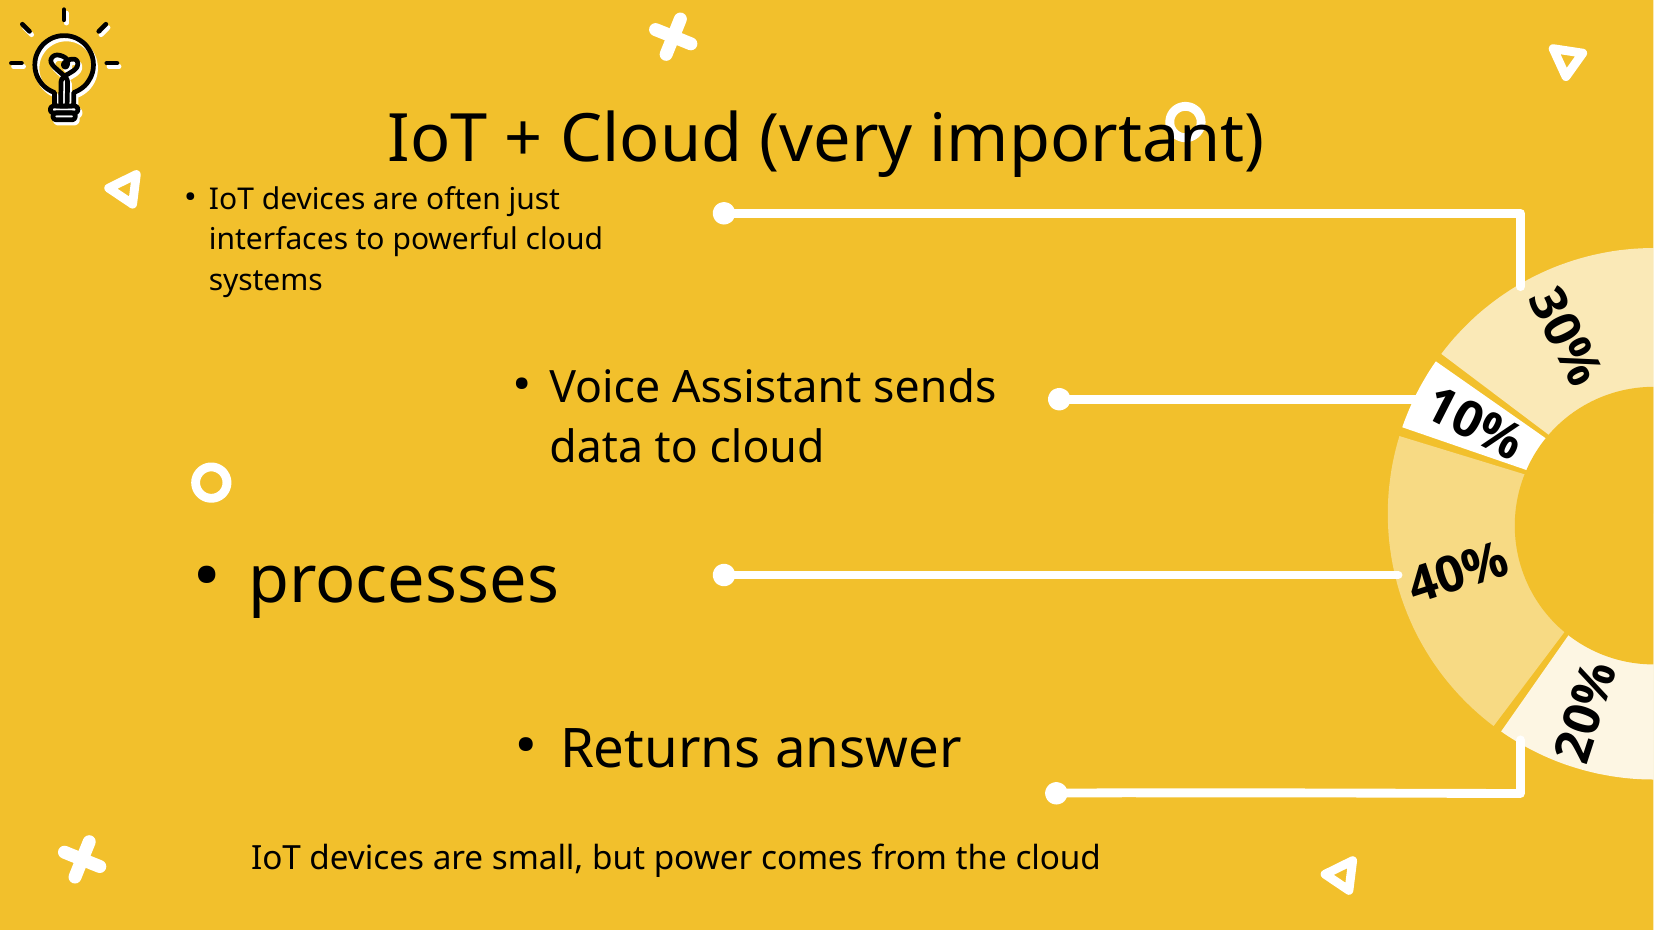

# IoT + Cloud (very important)
IoT devices are often just interfaces to powerful cloud systems
30%
10%
40%
20%
Voice Assistant sends data to cloud
processes
Returns answer
IoT devices are small, but power comes from the cloud